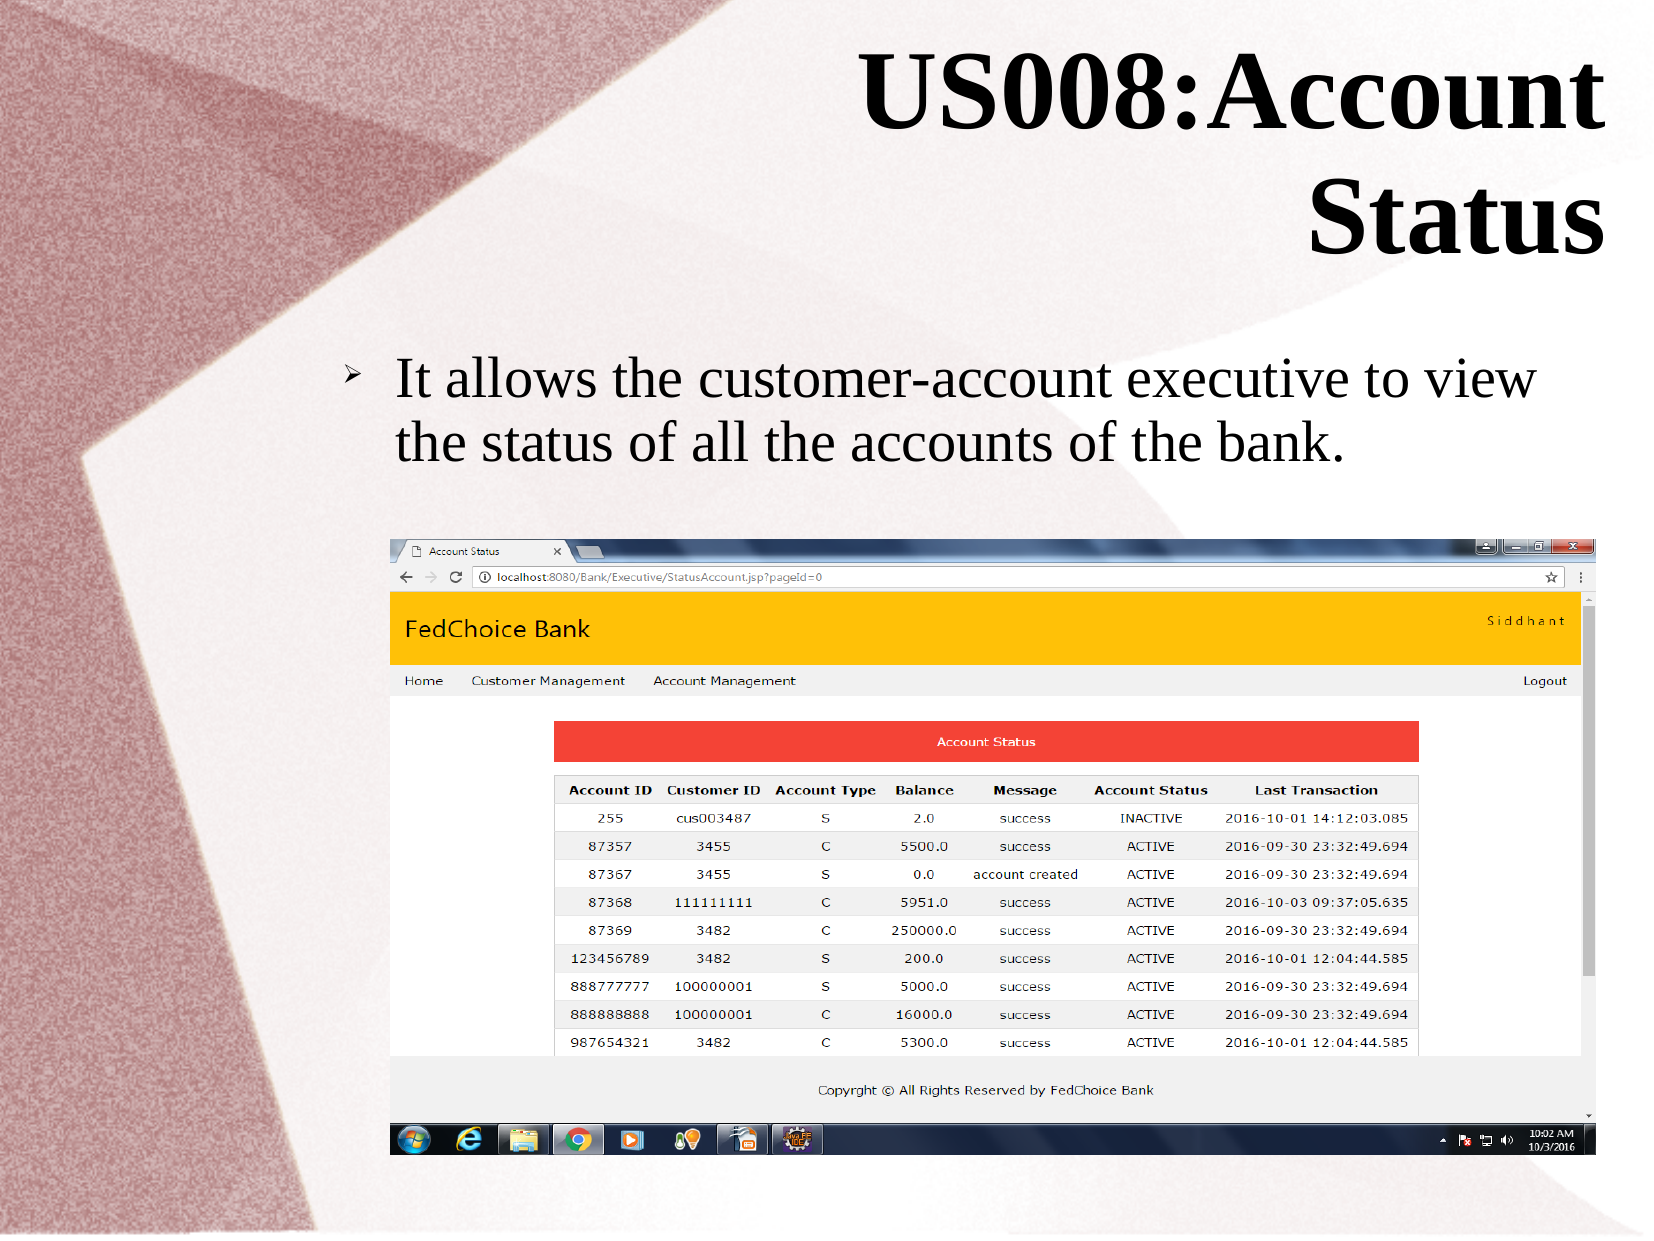

# US008:Account Status
It allows the customer-account executive to view the status of all the accounts of the bank.